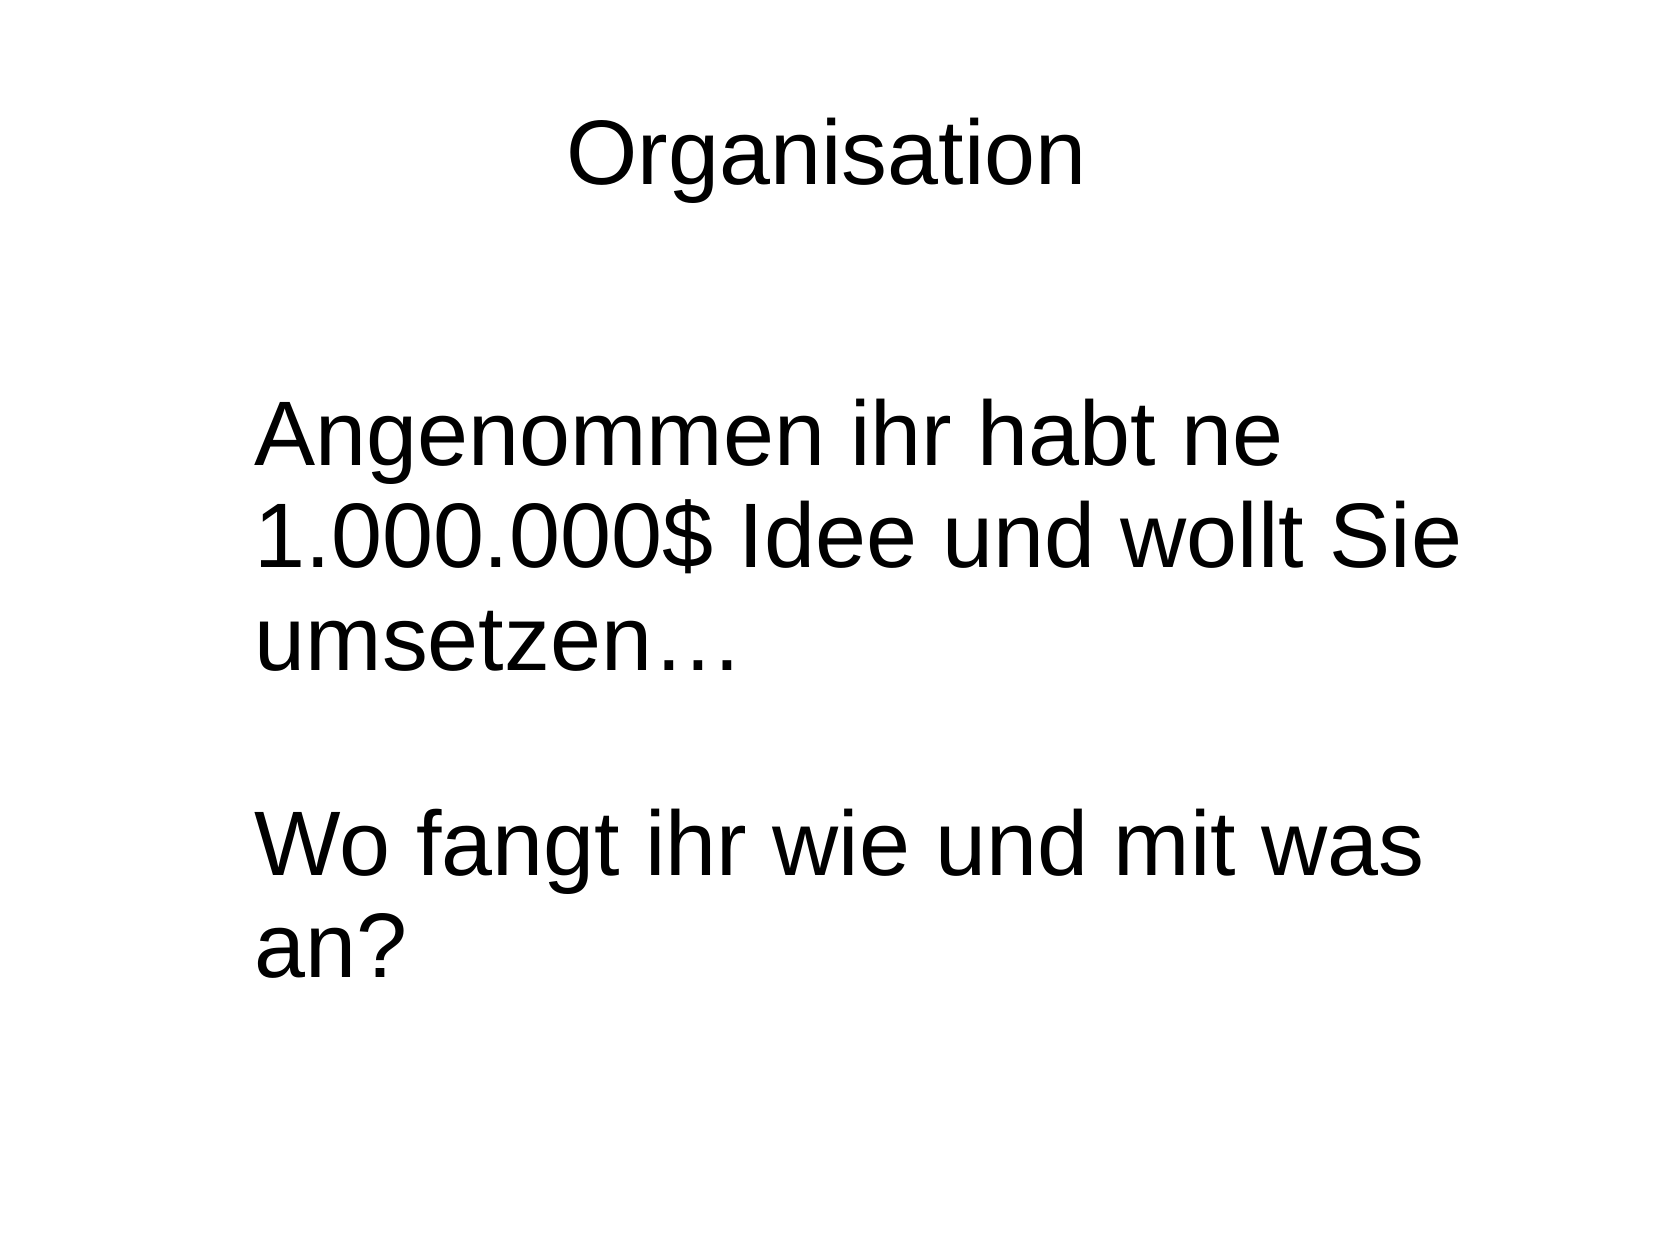

# Organisation
Angenommen ihr habt ne 1.000.000$ Idee und wollt Sie umsetzen…
Wo fangt ihr wie und mit was an?